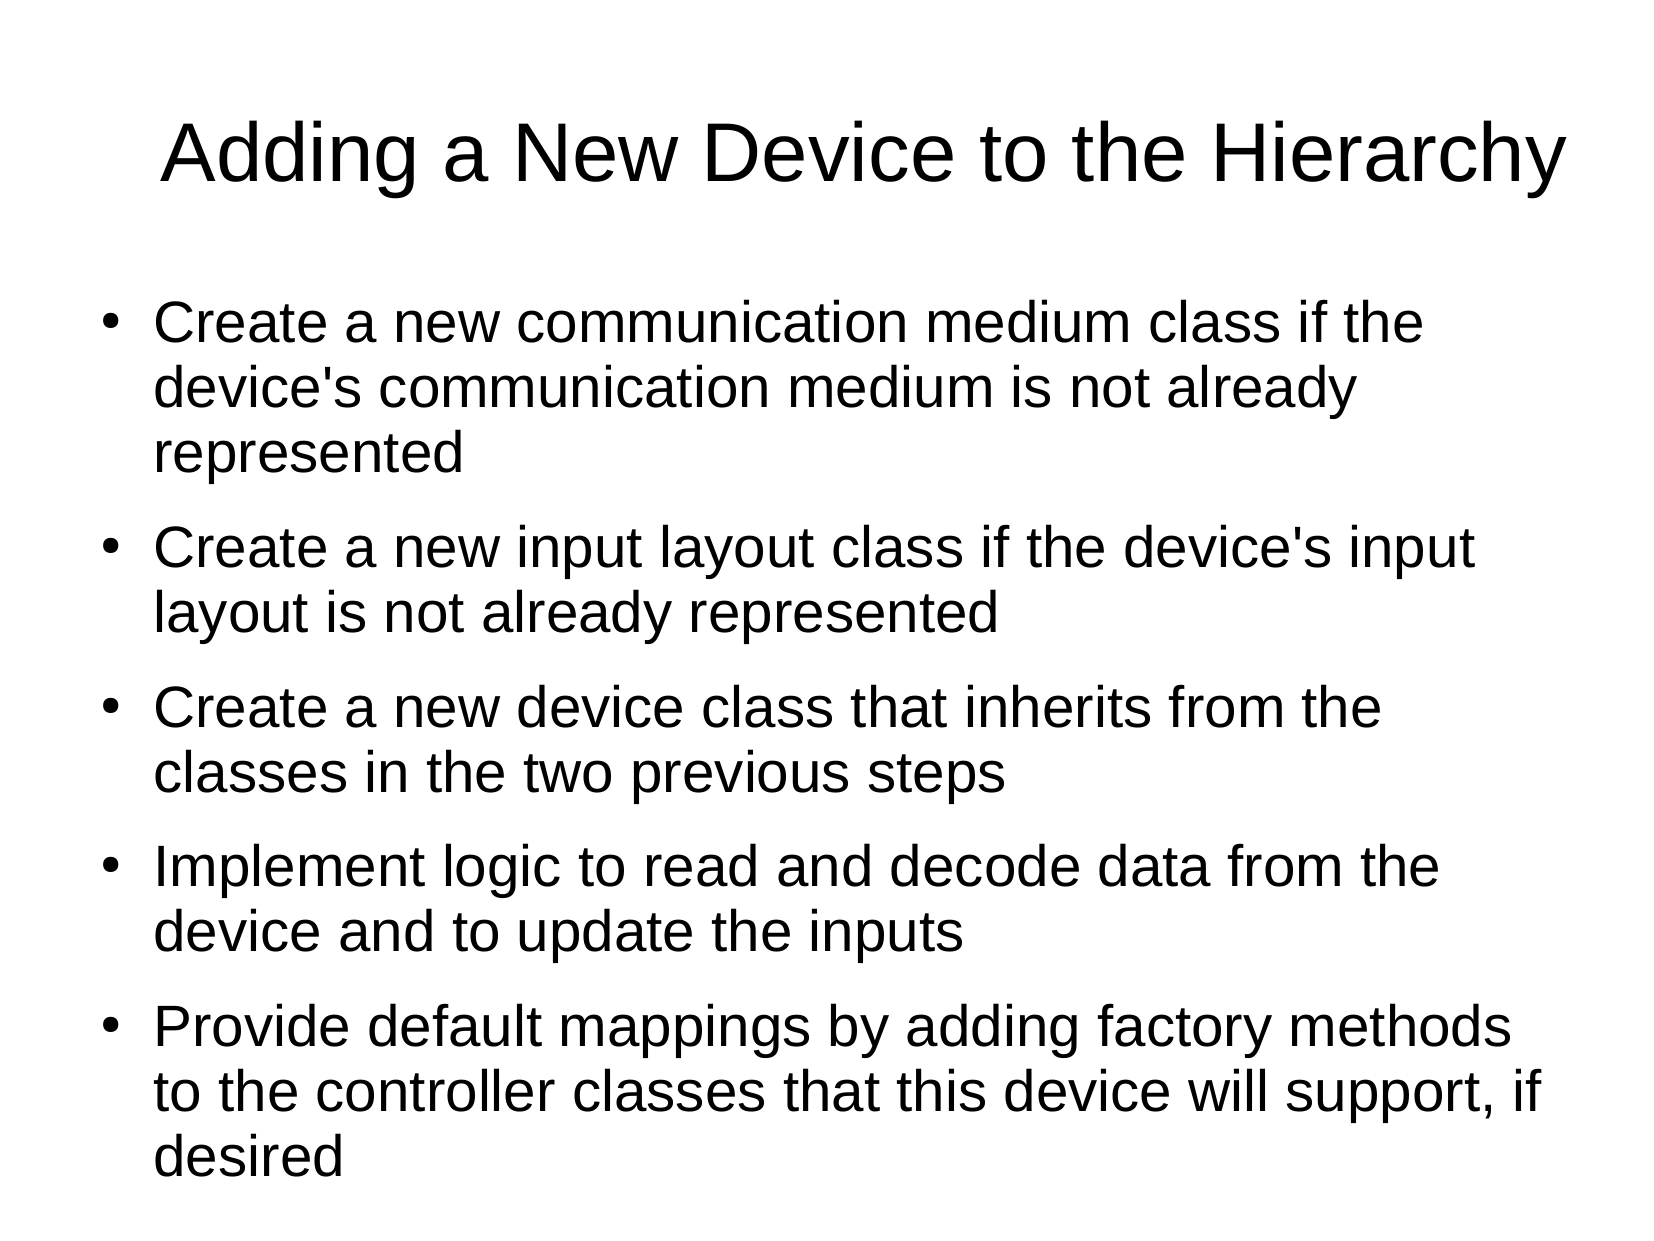

Adding a New Device to the Hierarchy
# Create a new communication medium class if the device's communication medium is not already represented
Create a new input layout class if the device's input layout is not already represented
Create a new device class that inherits from the classes in the two previous steps
Implement logic to read and decode data from the device and to update the inputs
Provide default mappings by adding factory methods to the controller classes that this device will support, if desired